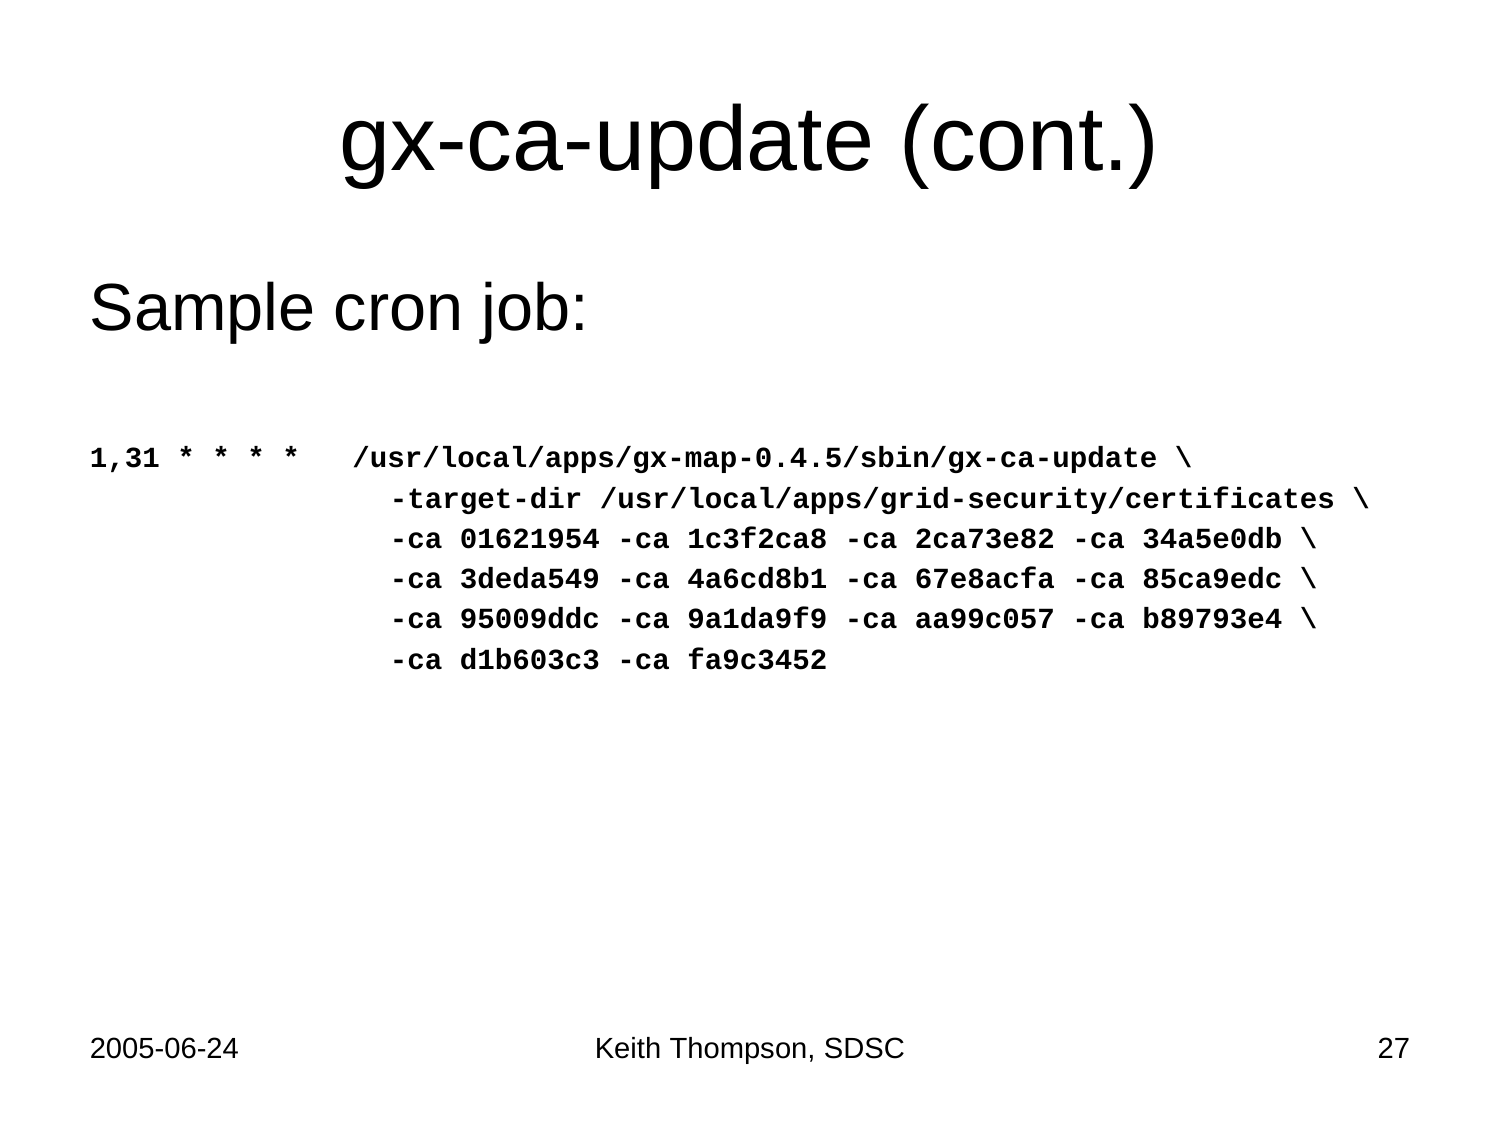

# gx-ca-update (cont.)
Sample cron job:
1,31 * * * * /usr/local/apps/gx-map-0.4.5/sbin/gx-ca-update \
			-target-dir /usr/local/apps/grid-security/certificates \
			-ca 01621954 -ca 1c3f2ca8 -ca 2ca73e82 -ca 34a5e0db \
			-ca 3deda549 -ca 4a6cd8b1 -ca 67e8acfa -ca 85ca9edc \
			-ca 95009ddc -ca 9a1da9f9 -ca aa99c057 -ca b89793e4 \
			-ca d1b603c3 -ca fa9c3452
2005-06-24
Keith Thompson, SDSC
27